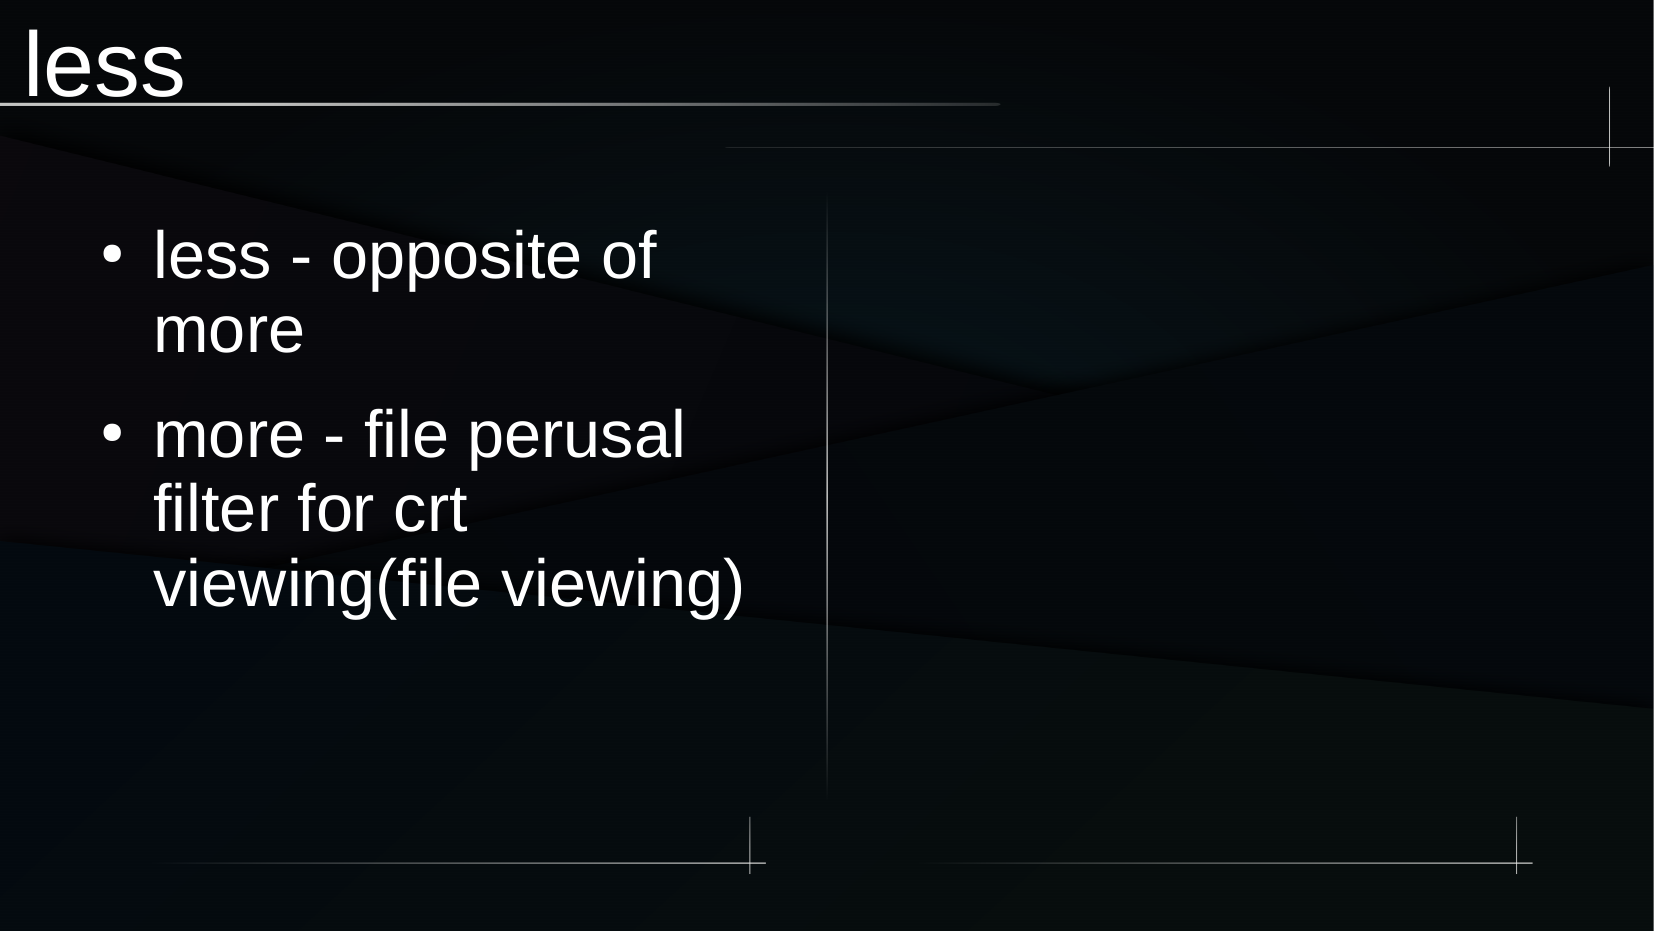

# less
less - opposite of more
more - file perusal filter for crt viewing(file viewing)